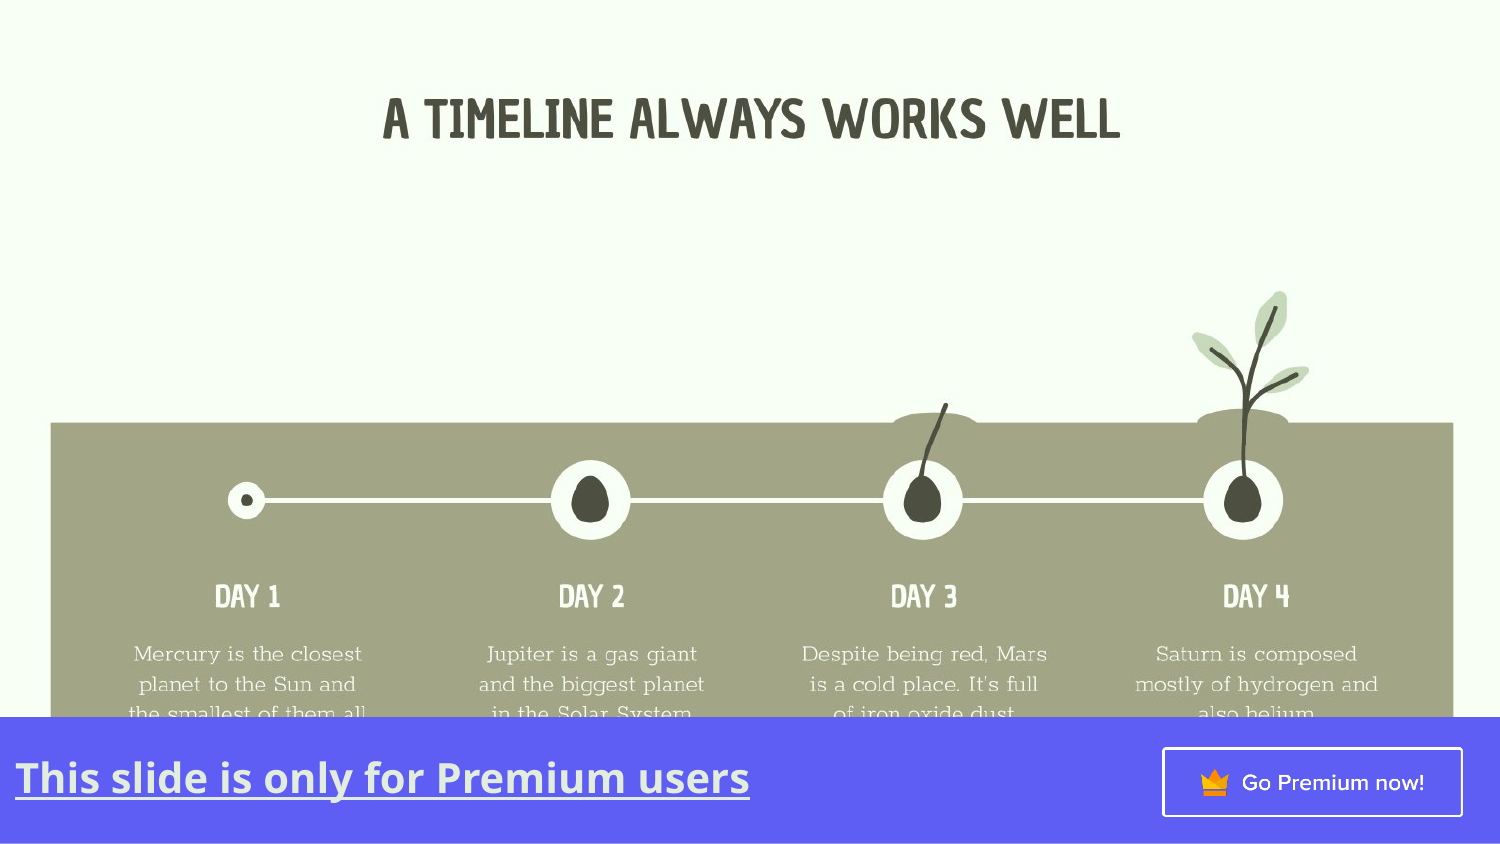

This slide is only for Premium users